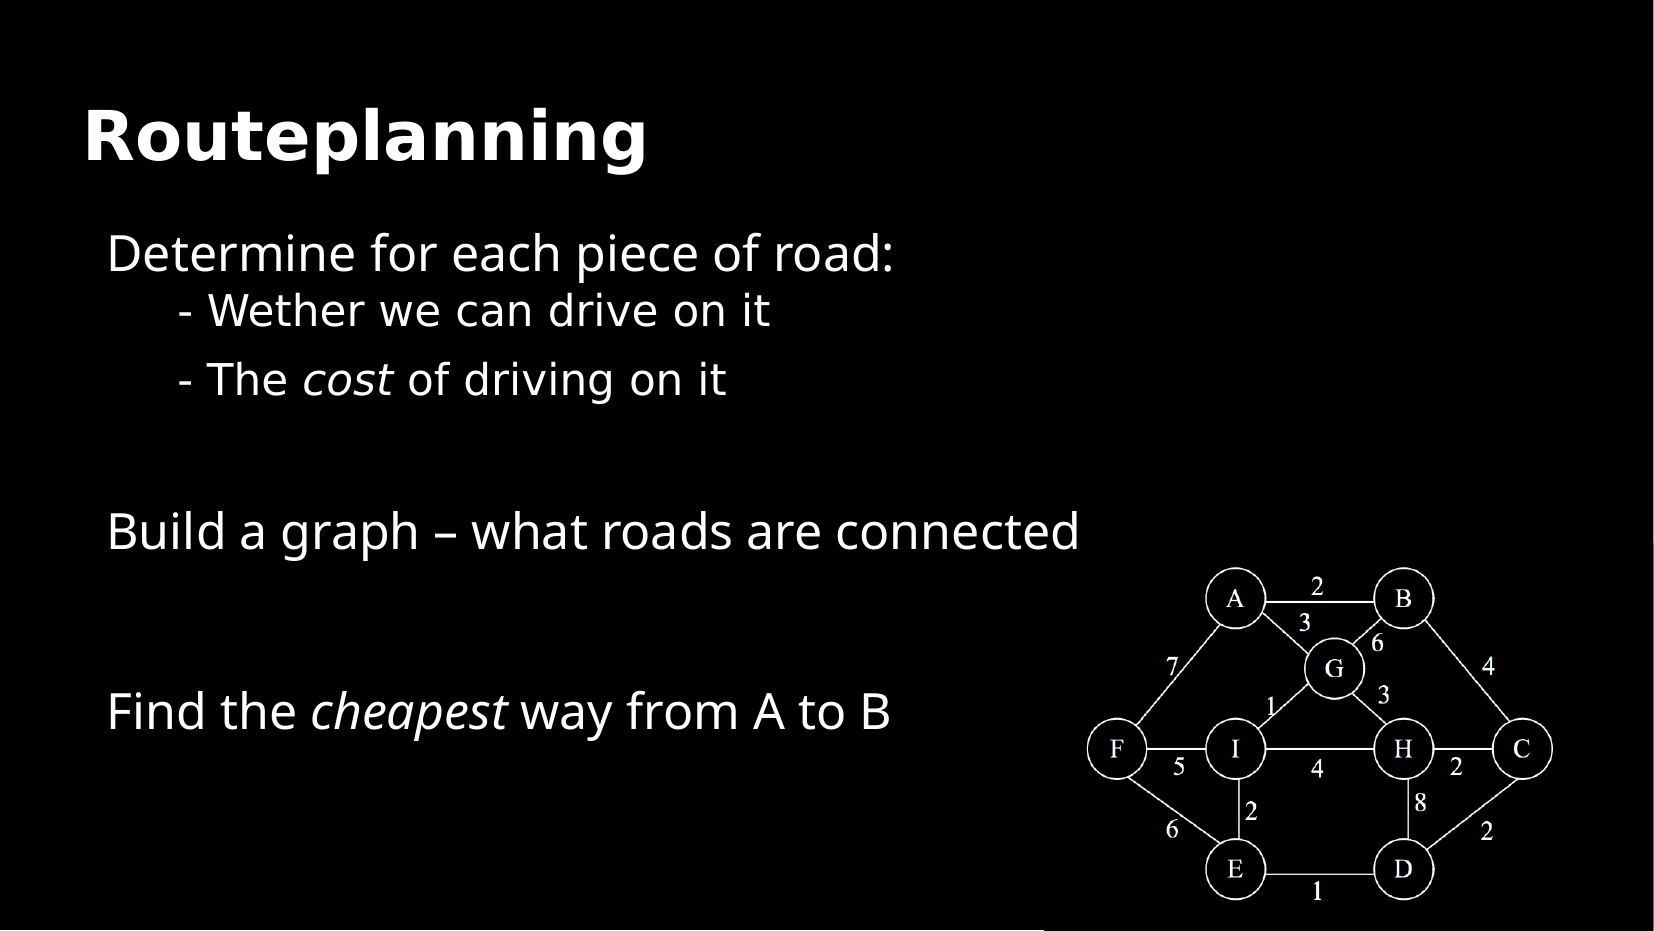

# Routeplanning
Determine for each piece of road:
- Wether we can drive on it
- The cost of driving on it
Build a graph – what roads are connected
Find the cheapest way from A to B